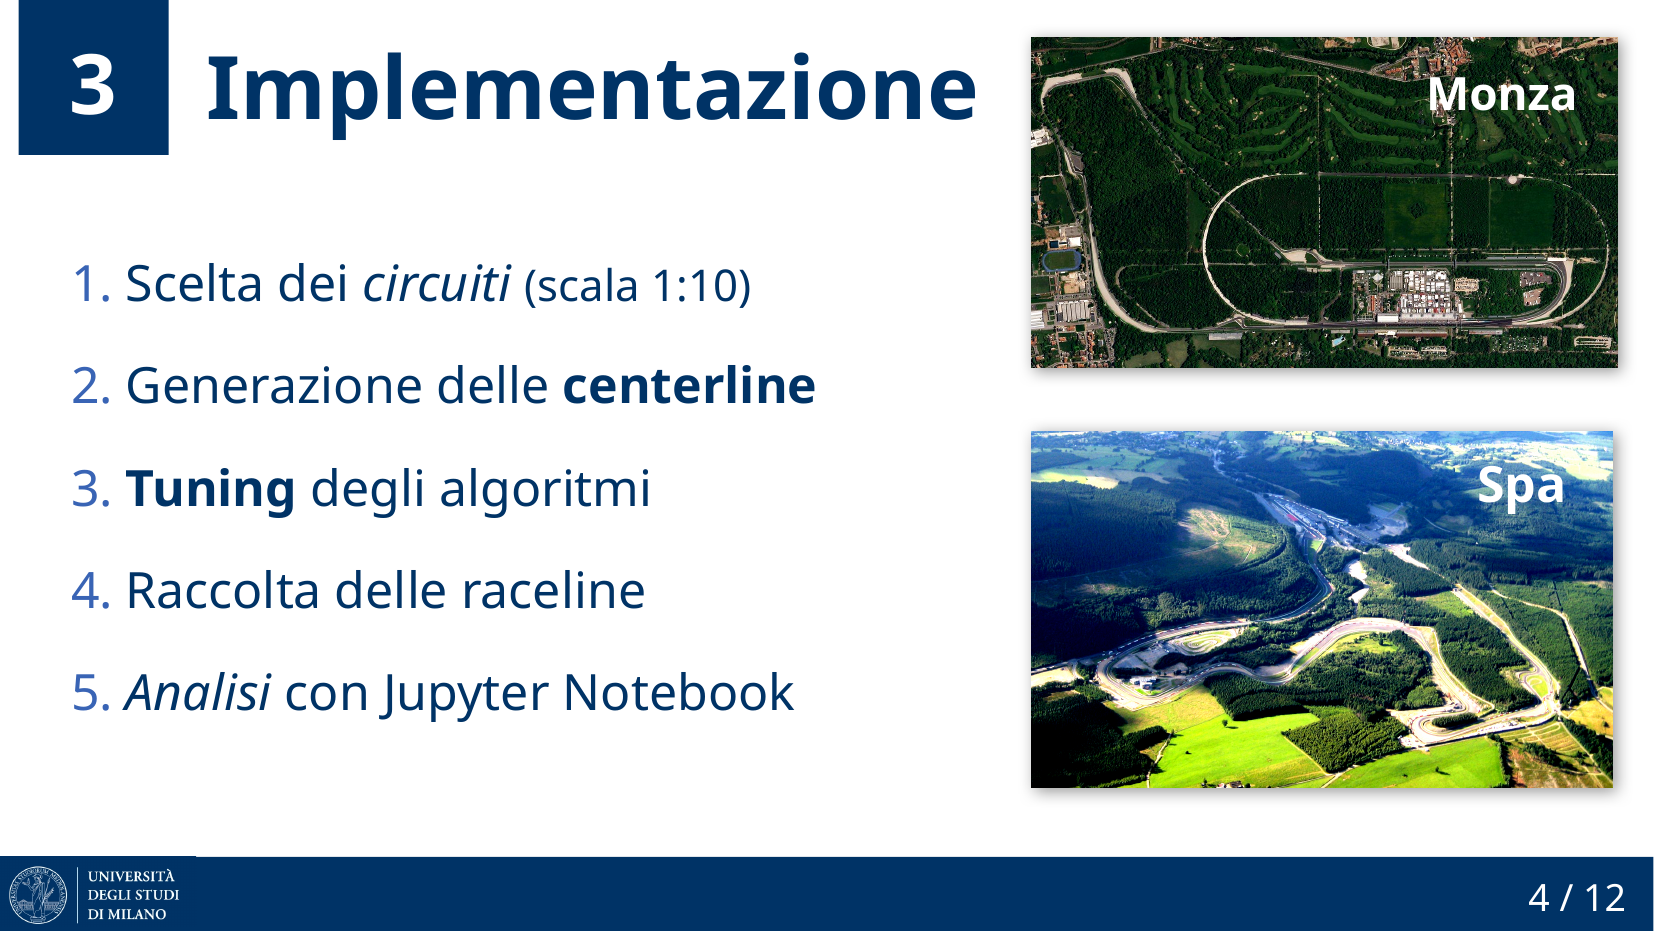

Implementazione
3
Monza
 Scelta dei circuiti (scala 1:10)
 Generazione delle centerline
 Tuning degli algoritmi
 Raccolta delle raceline
 Analisi con Jupyter Notebook
Spa
4 / 12